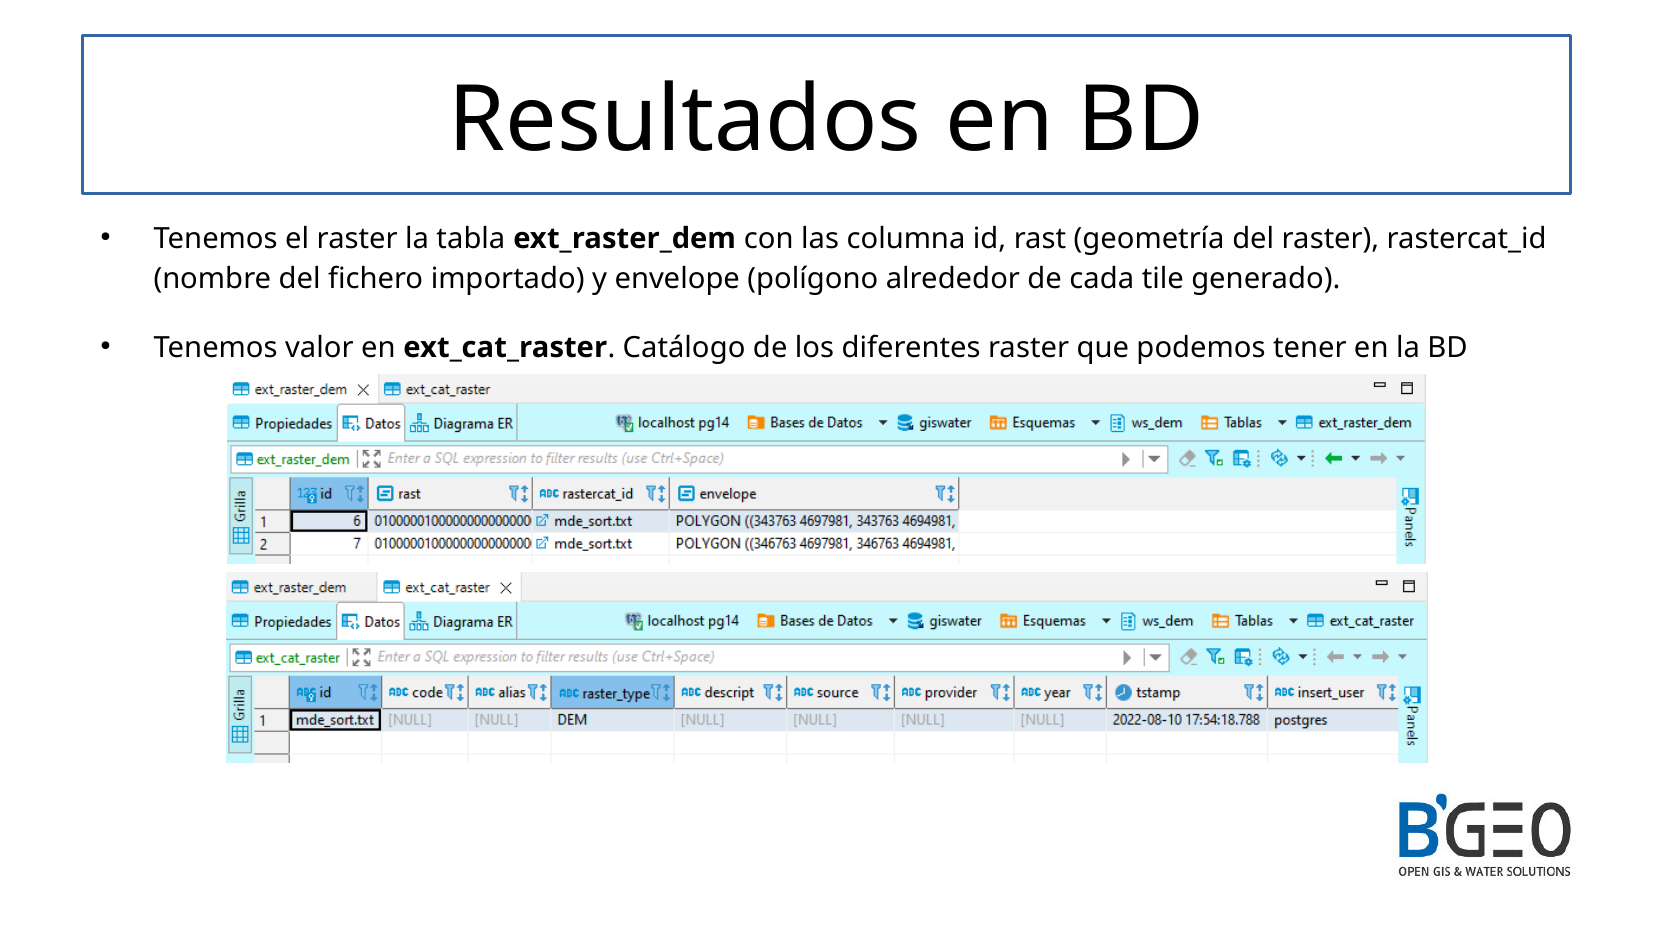

# Resultados en BD
Tenemos el raster la tabla ext_raster_dem con las columna id, rast (geometría del raster), rastercat_id (nombre del fichero importado) y envelope (polígono alrededor de cada tile generado).
Tenemos valor en ext_cat_raster. Catálogo de los diferentes raster que podemos tener en la BD